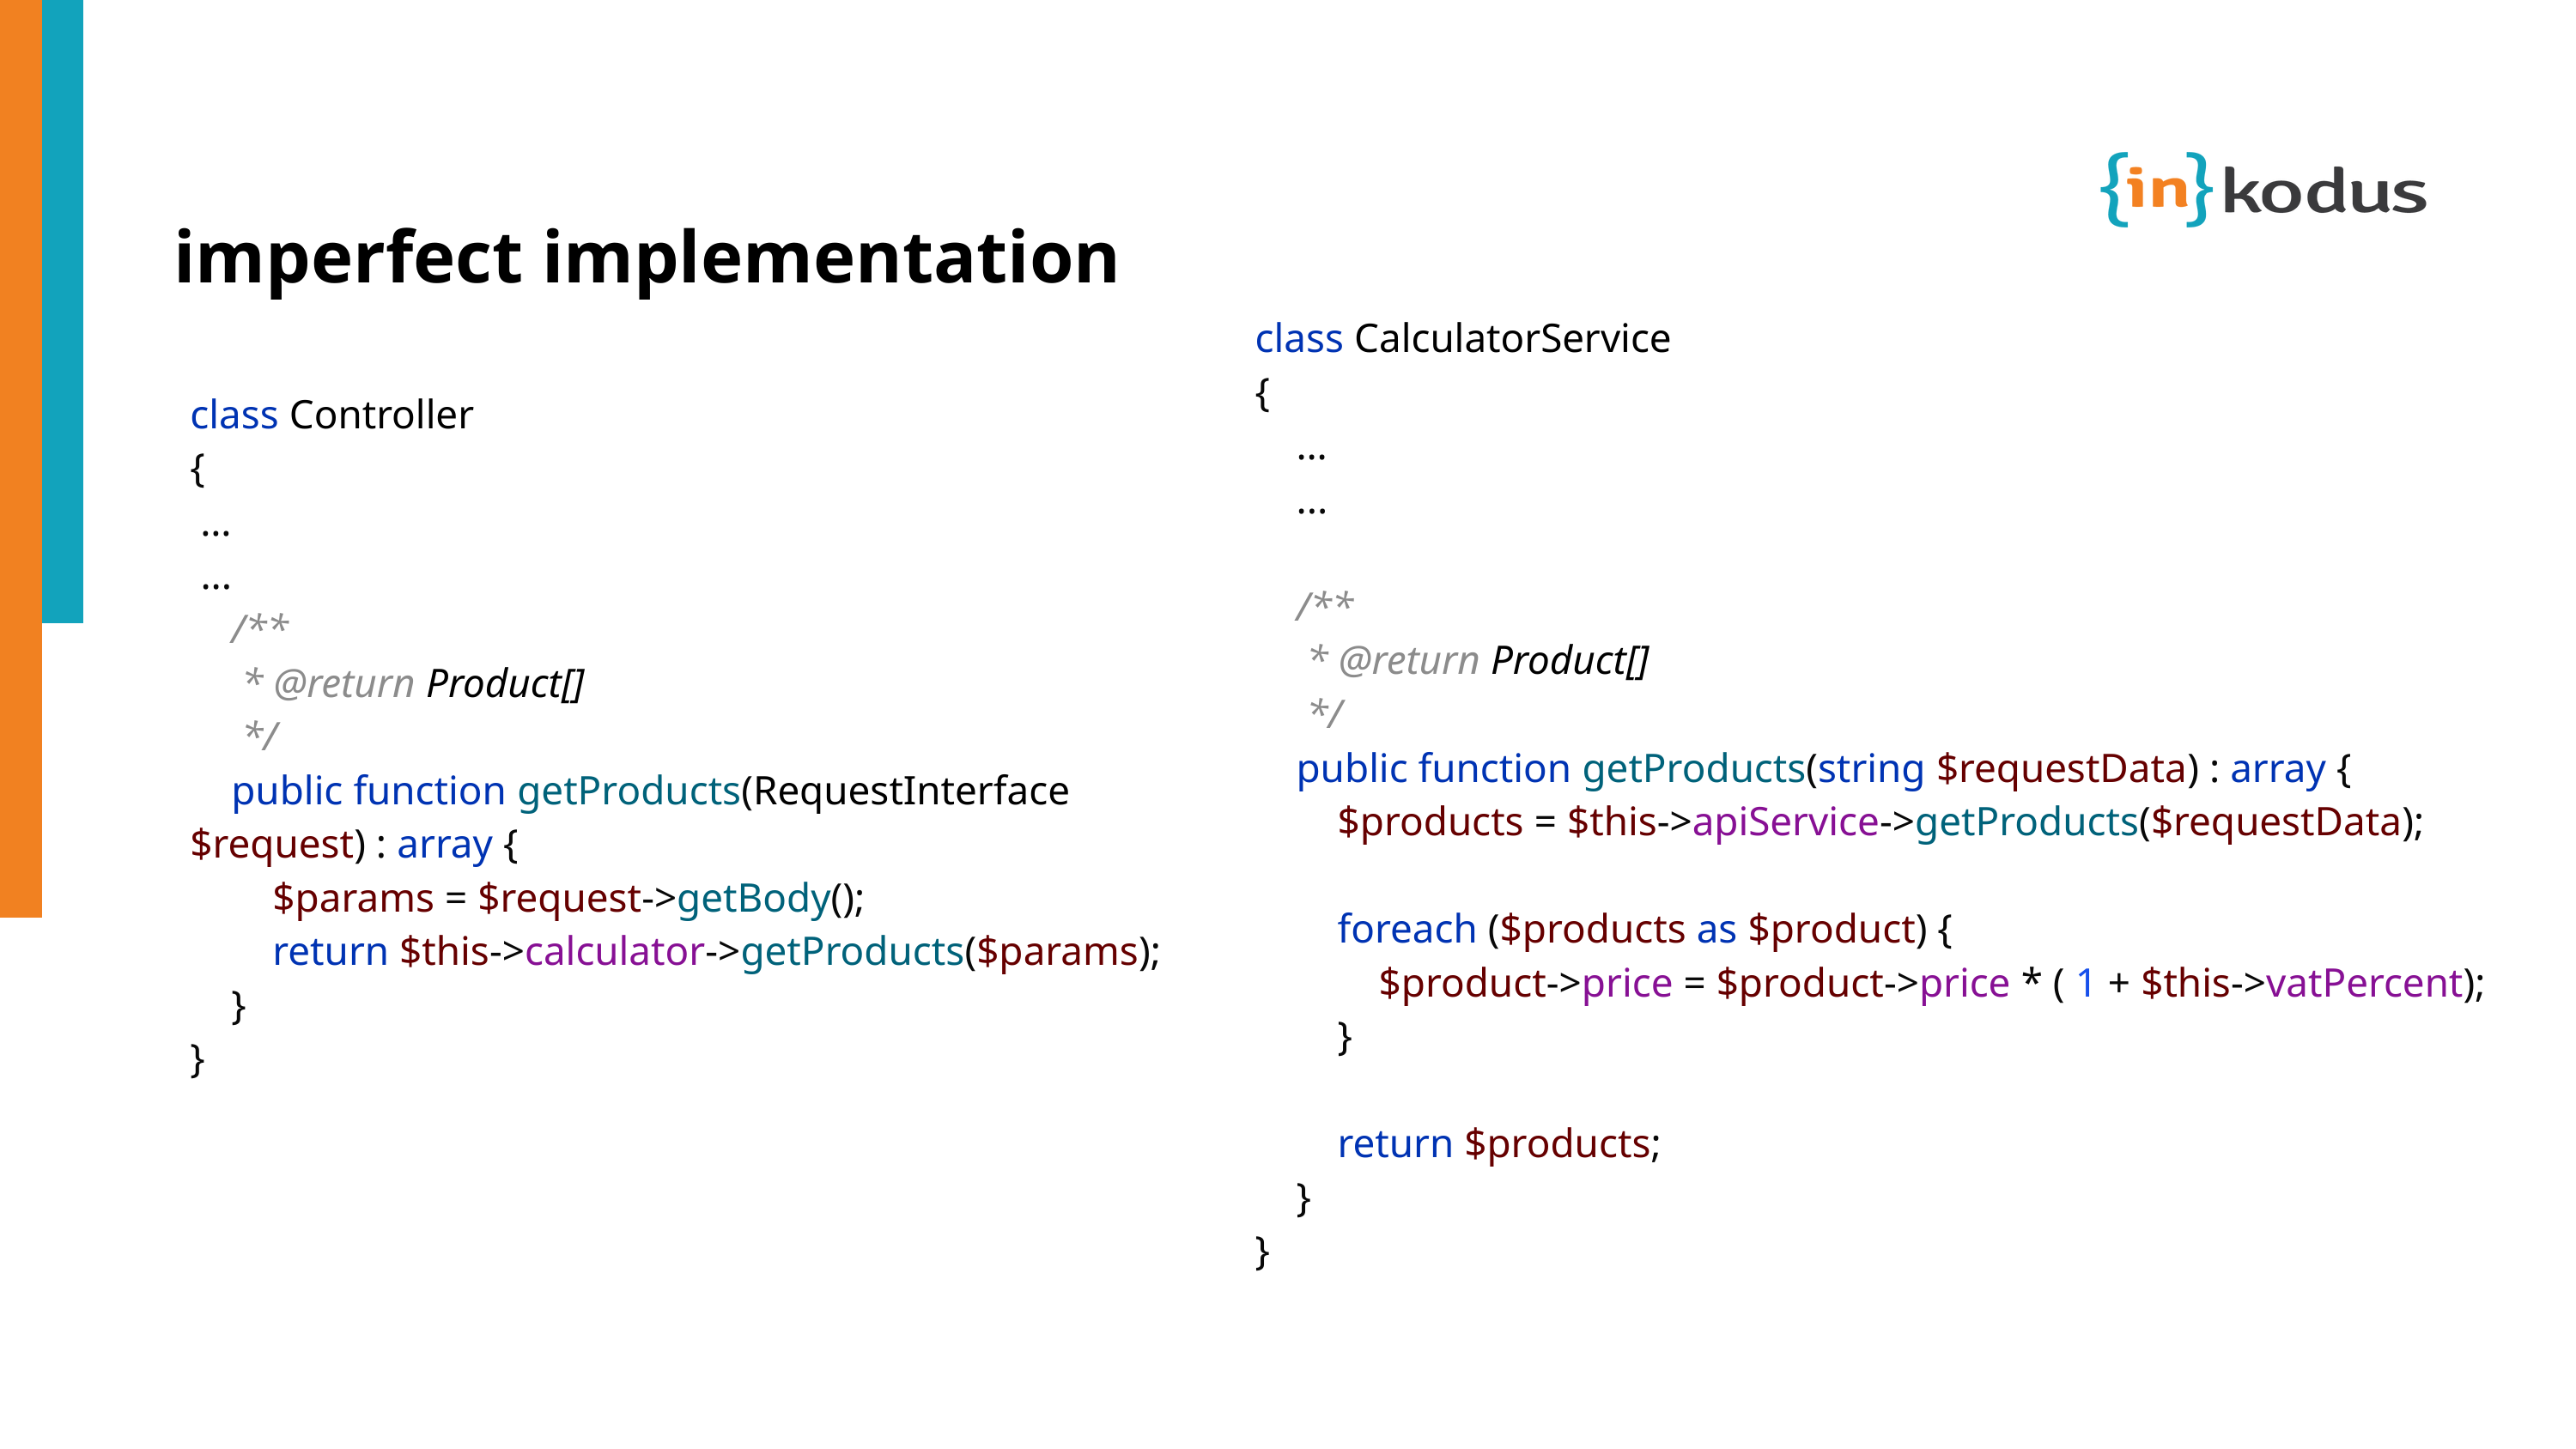

imperfect implementation
class CalculatorService
{
 …
 ...
 /**
 * @return Product[]
 */
 public function getProducts(string $requestData) : array {
 $products = $this->apiService->getProducts($requestData);
 foreach ($products as $product) {
 $product->price = $product->price * ( 1 + $this->vatPercent);
 }
 return $products;
 }
}
class Controller
{
 …
 ...
 /**
 * @return Product[]
 */
 public function getProducts(RequestInterface $request) : array {
 $params = $request->getBody();
 return $this->calculator->getProducts($params);
 }
}